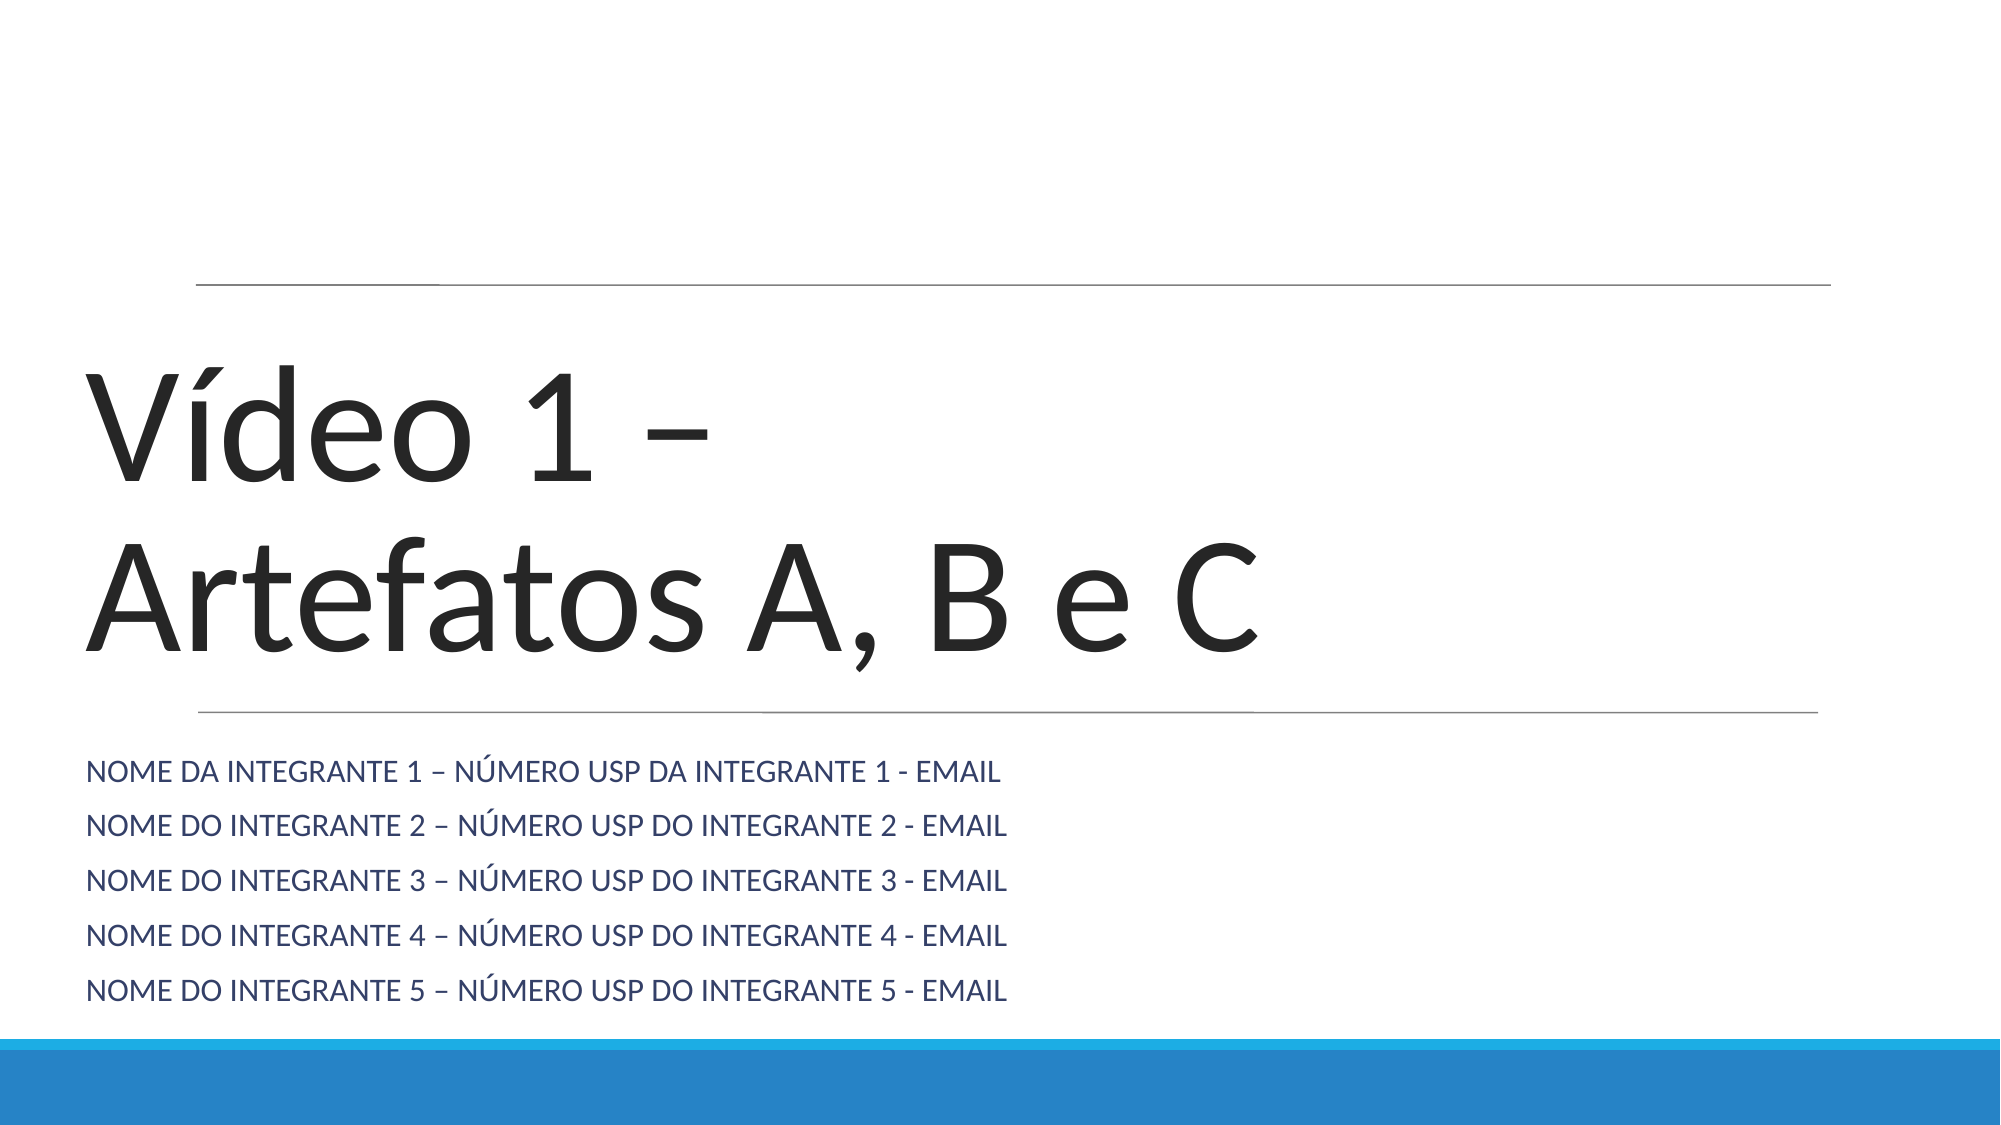

Vídeo 1 – Artefatos A, B e C
NOME DA INTEGRANTE 1 – NÚMERO USP DA INTEGRANTE 1 - EMAIL
NOME DO INTEGRANTE 2 – NÚMERO USP DO INTEGRANTE 2 - EMAIL
NOME DO INTEGRANTE 3 – NÚMERO USP DO INTEGRANTE 3 - EMAIL
NOME DO INTEGRANTE 4 – NÚMERO USP DO INTEGRANTE 4 - EMAIL
NOME DO INTEGRANTE 5 – NÚMERO USP DO INTEGRANTE 5 - EMAIL